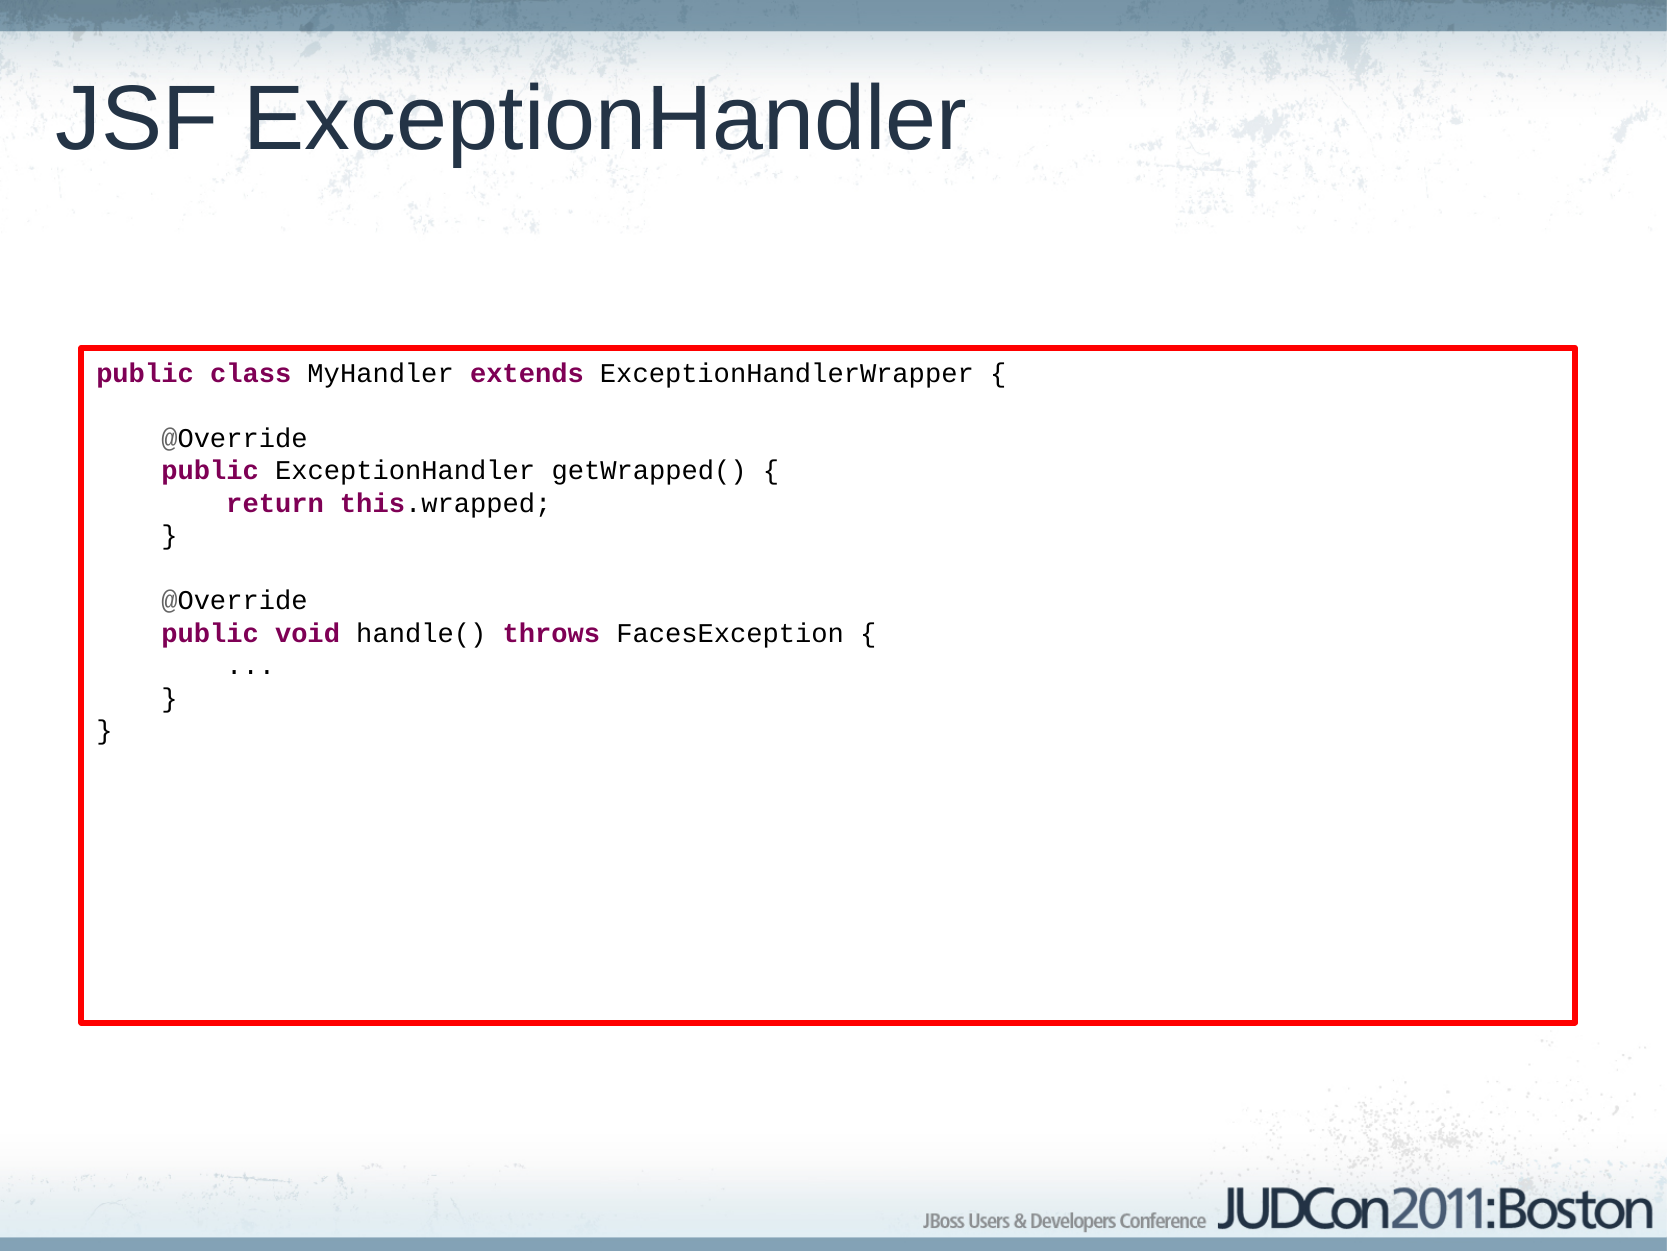

# JSF ExceptionHandler
public class MyHandler extends ExceptionHandlerWrapper {
    @Override
    public ExceptionHandler getWrapped() {
        return this.wrapped;
    }
    @Override
    public void handle() throws FacesException {
        ...
    }
}